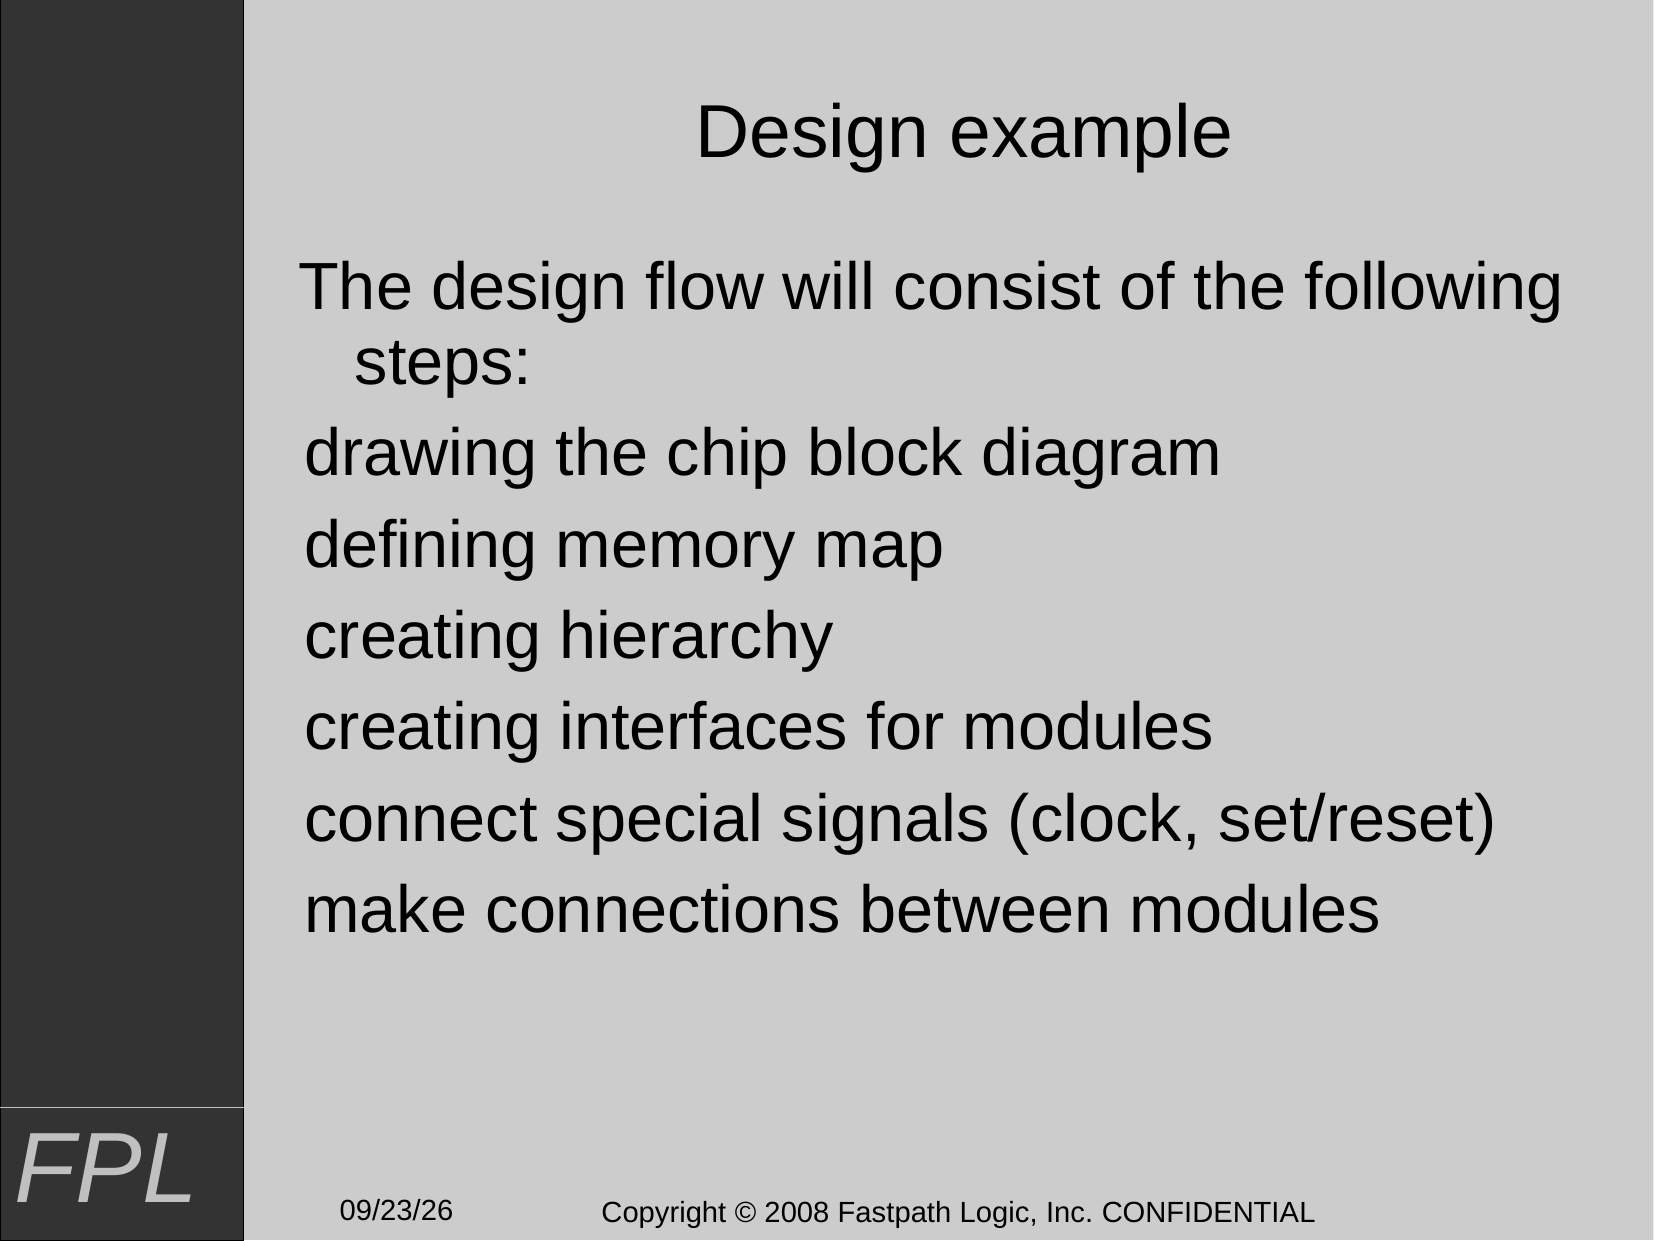

# Design example
The design flow will consist of the following steps:
drawing the chip block diagram
defining memory map
creating hierarchy
creating interfaces for modules
connect special signals (clock, set/reset)
make connections between modules
Copyright Fastpath Logic Inc. @2007